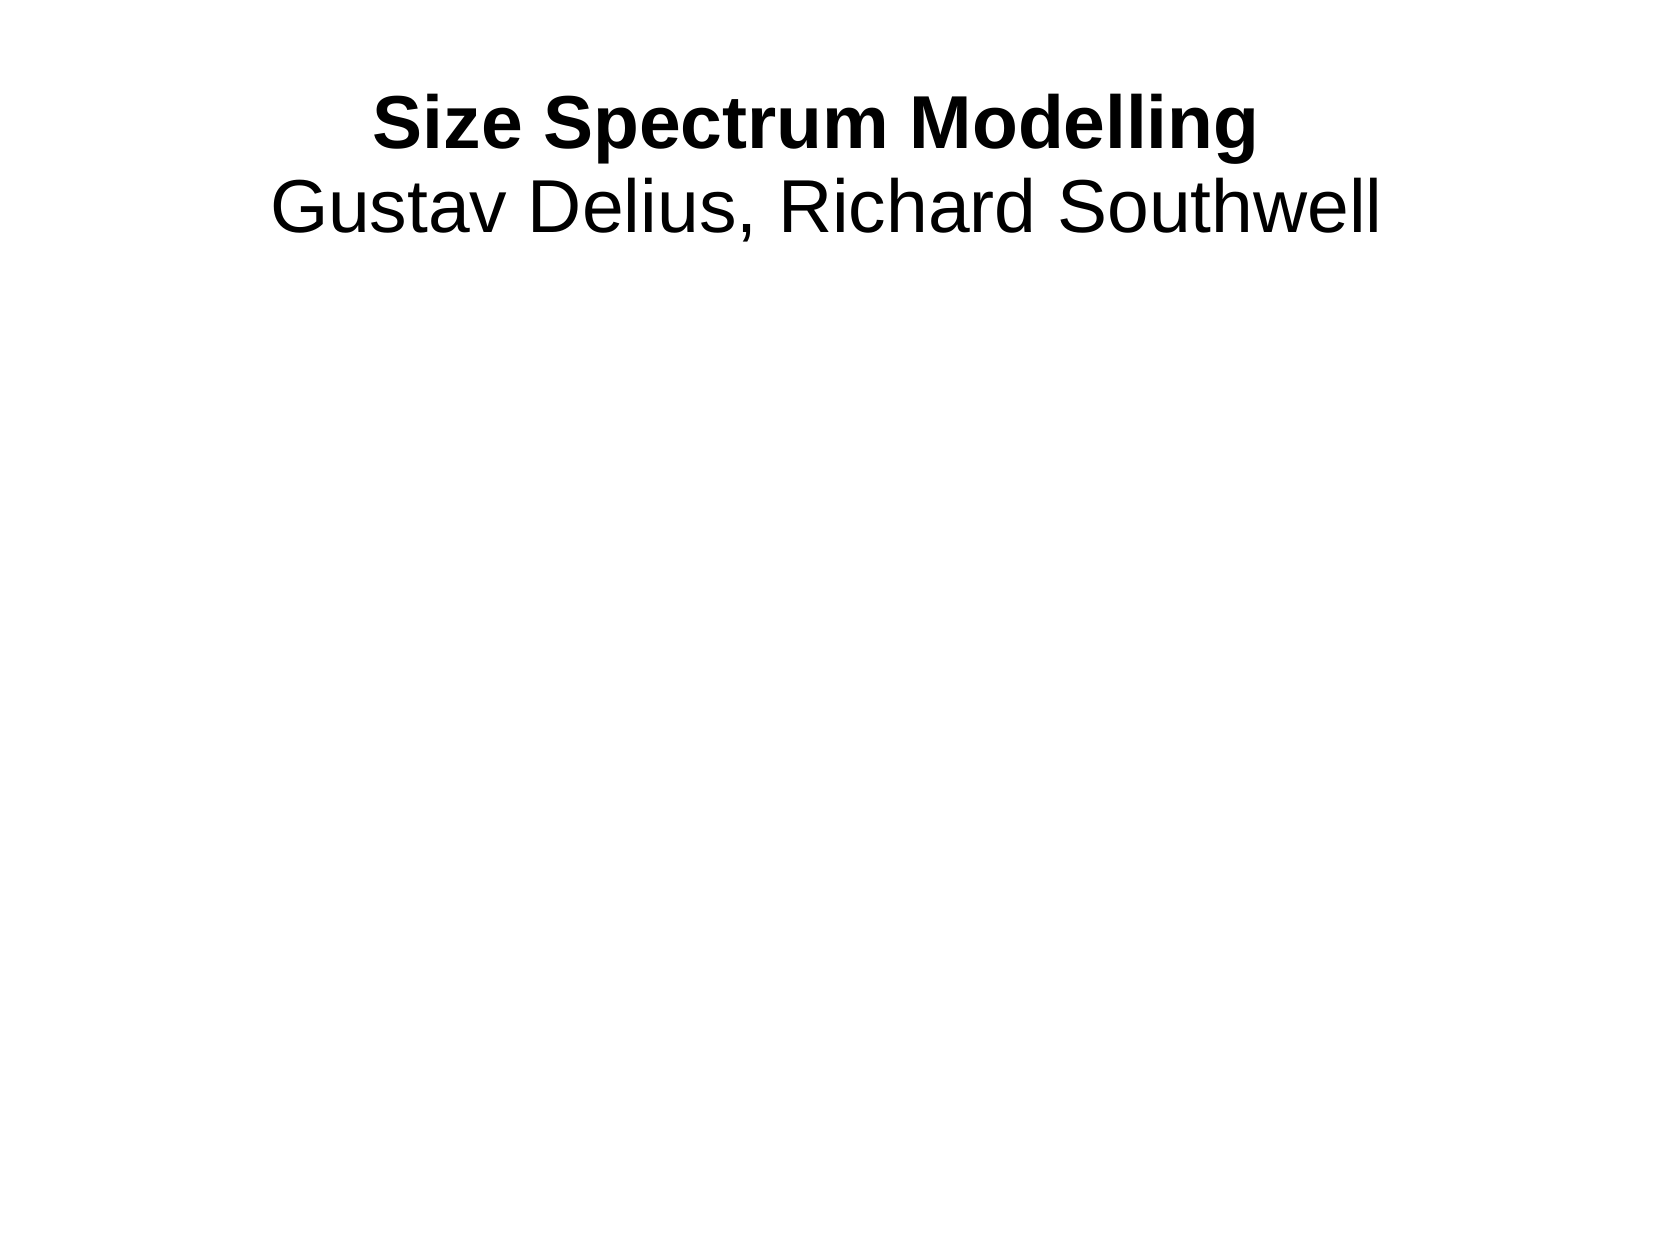

# Size Spectrum Modelling Gustav Delius, Richard Southwell